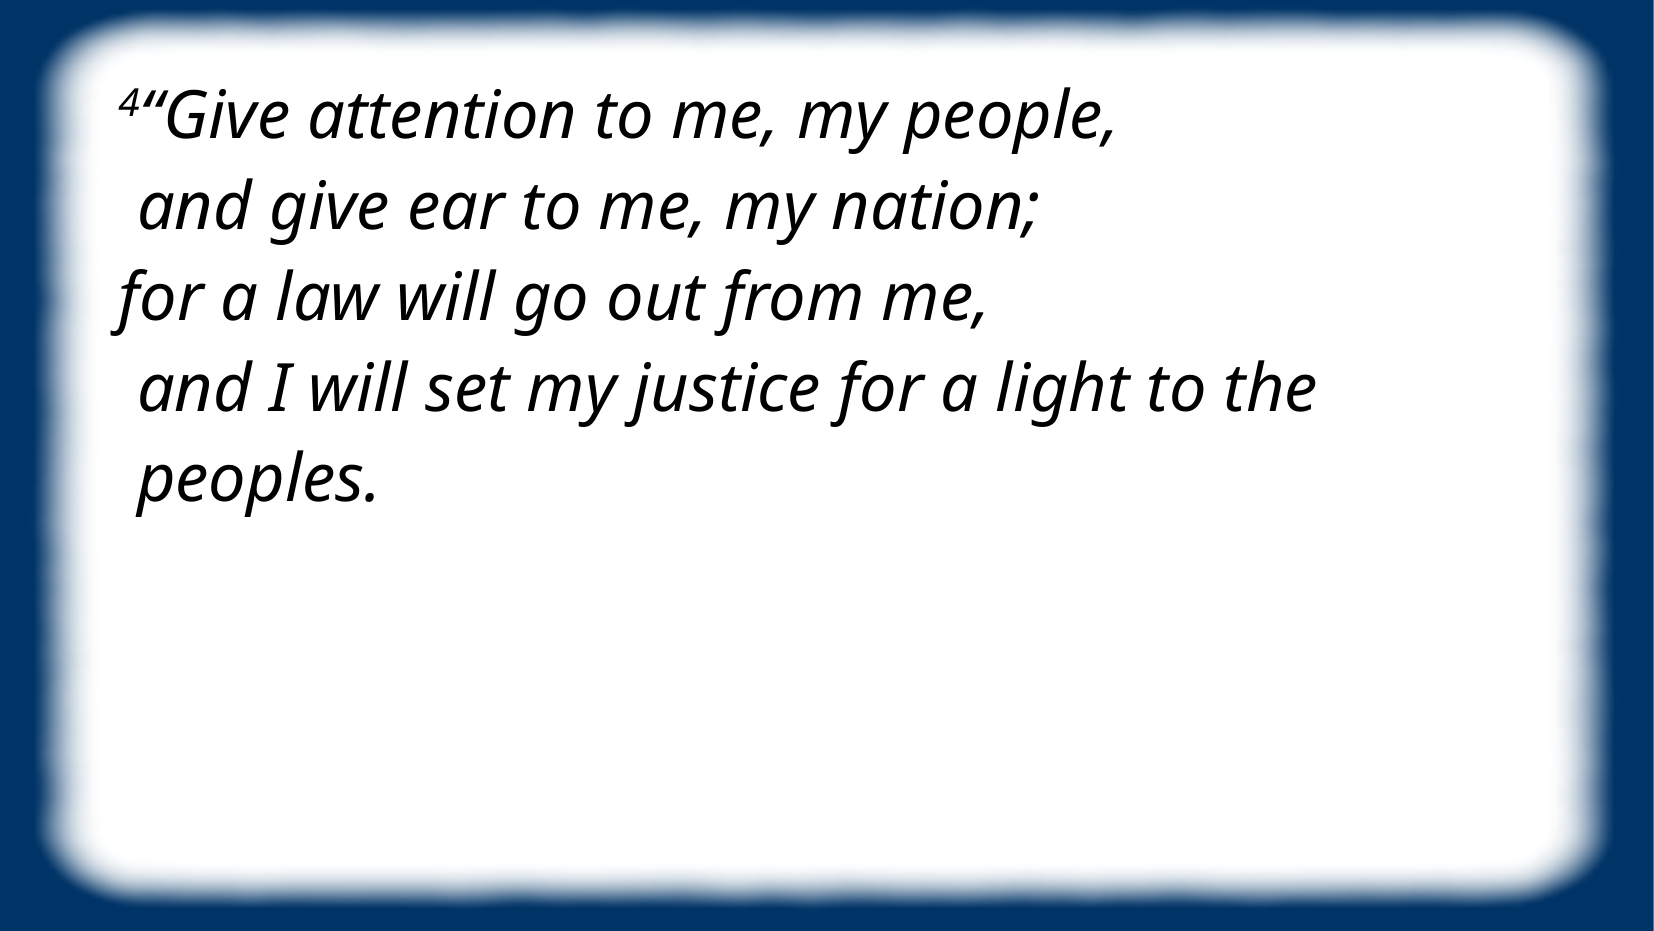

4“Give attention to me, my people,
and give ear to me, my nation;
for a law will go out from me,
and I will set my justice for a light to the peoples.